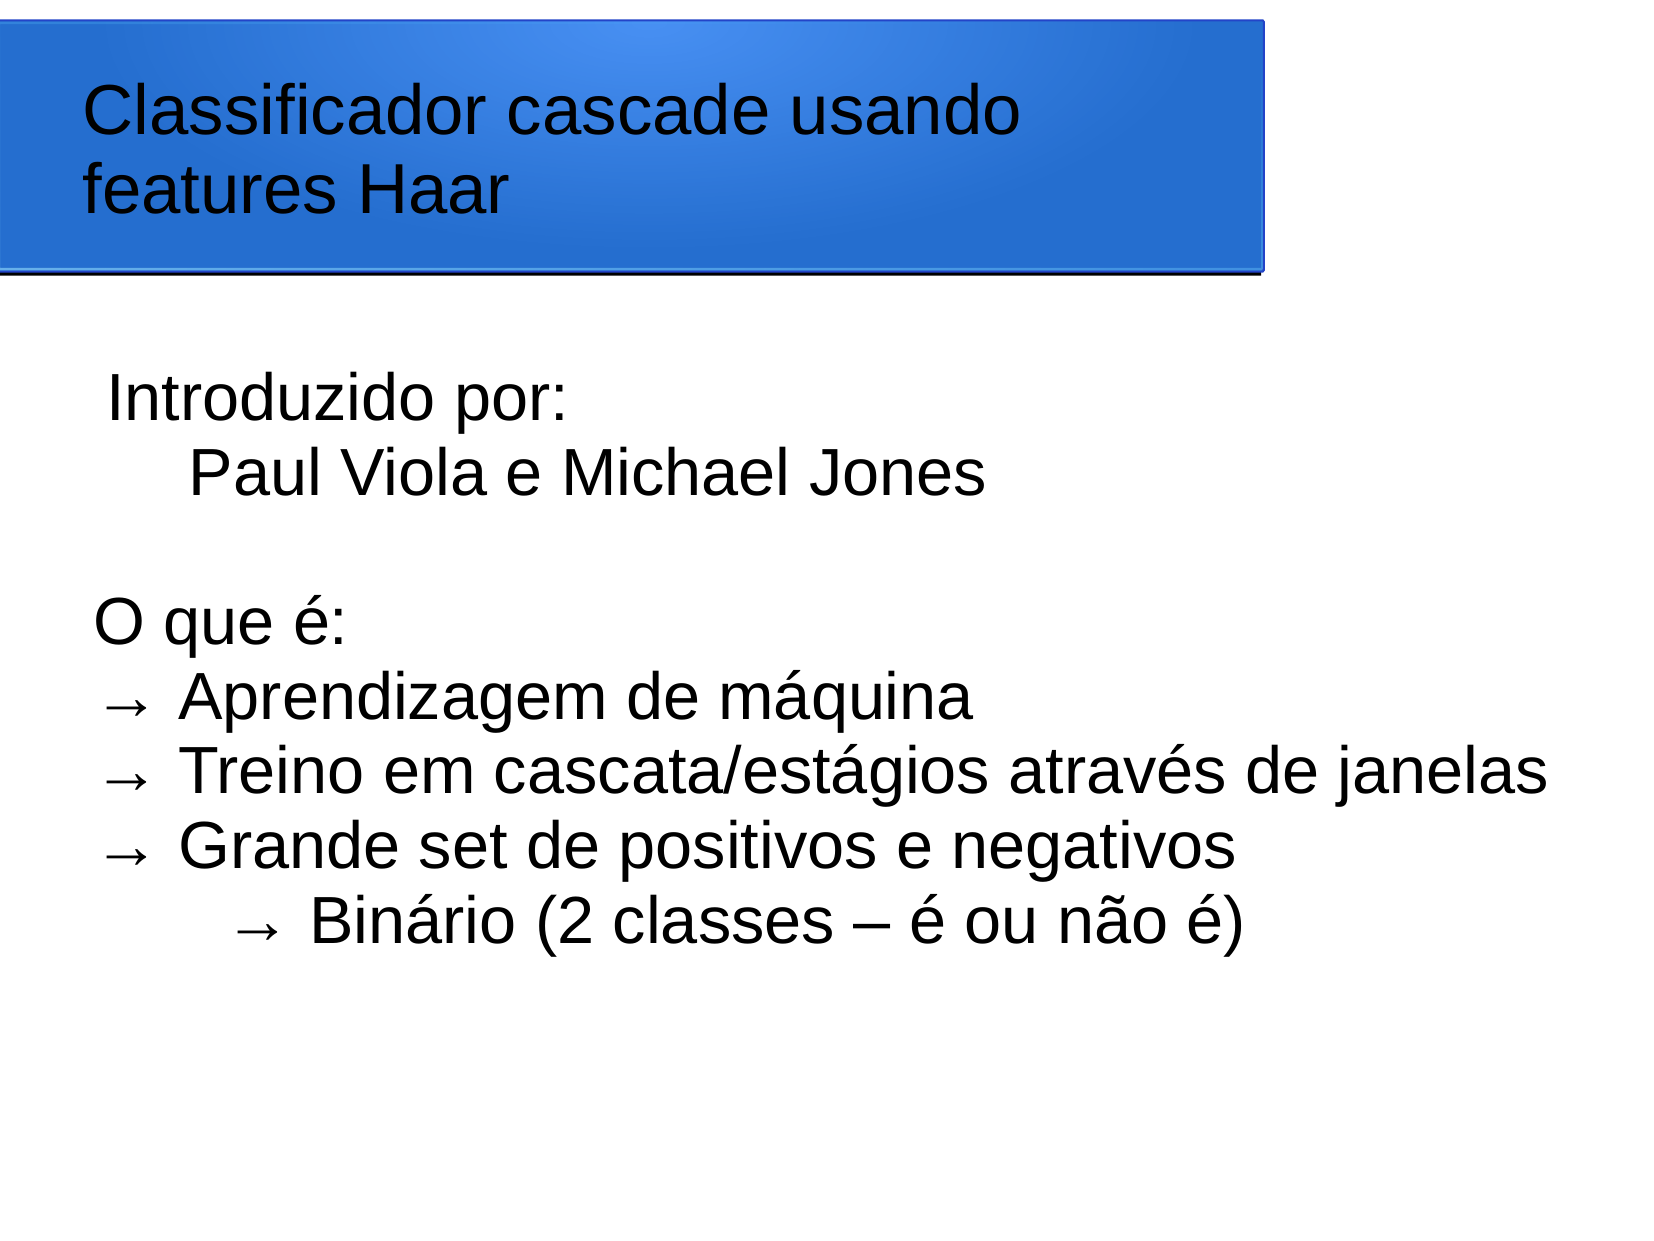

# Classificador cascade usando features Haar
Introduzido por:
Paul Viola e Michael Jones
O que é:
→ Aprendizagem de máquina
→ Treino em cascata/estágios através de janelas
→ Grande set de positivos e negativos
→ Binário (2 classes – é ou não é)